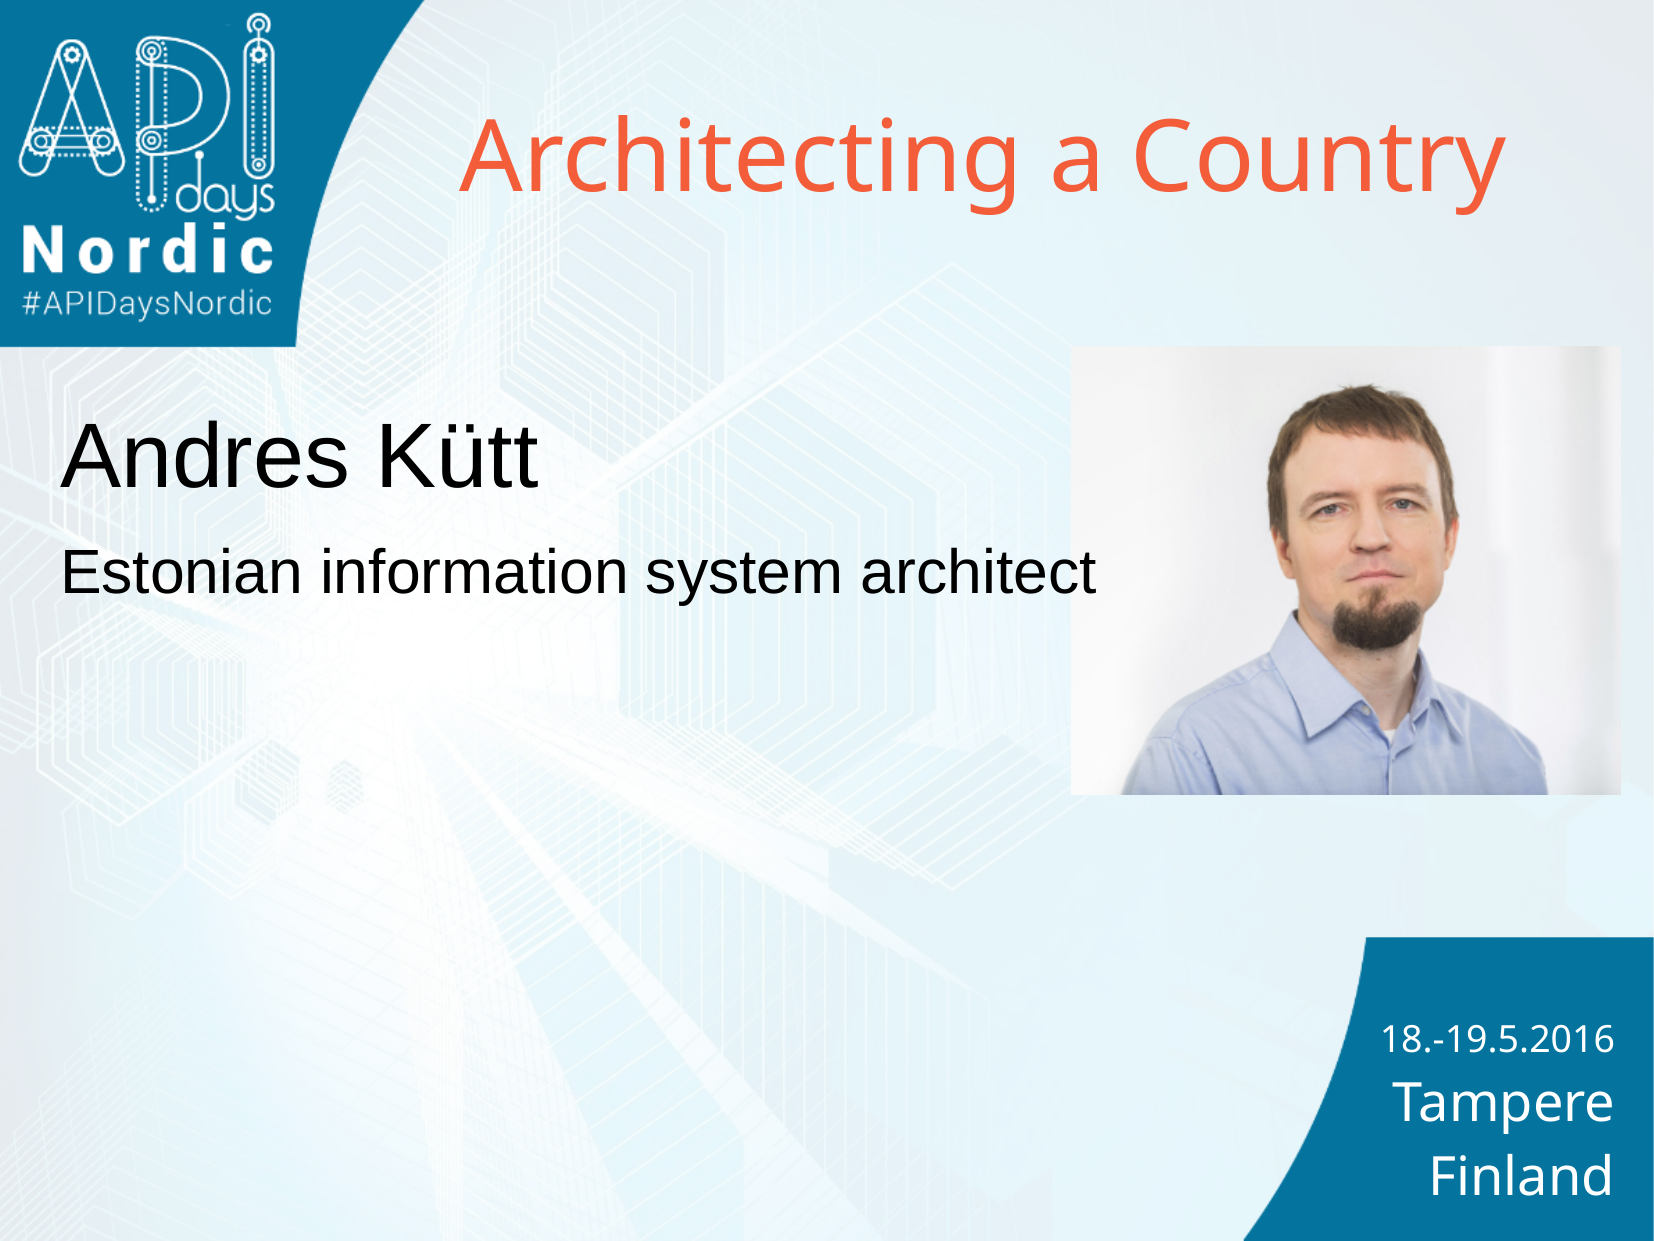

# Architecting a Country
Andres Kütt
Estonian information system architect
18.-19.5.2016
Tampere
Finland